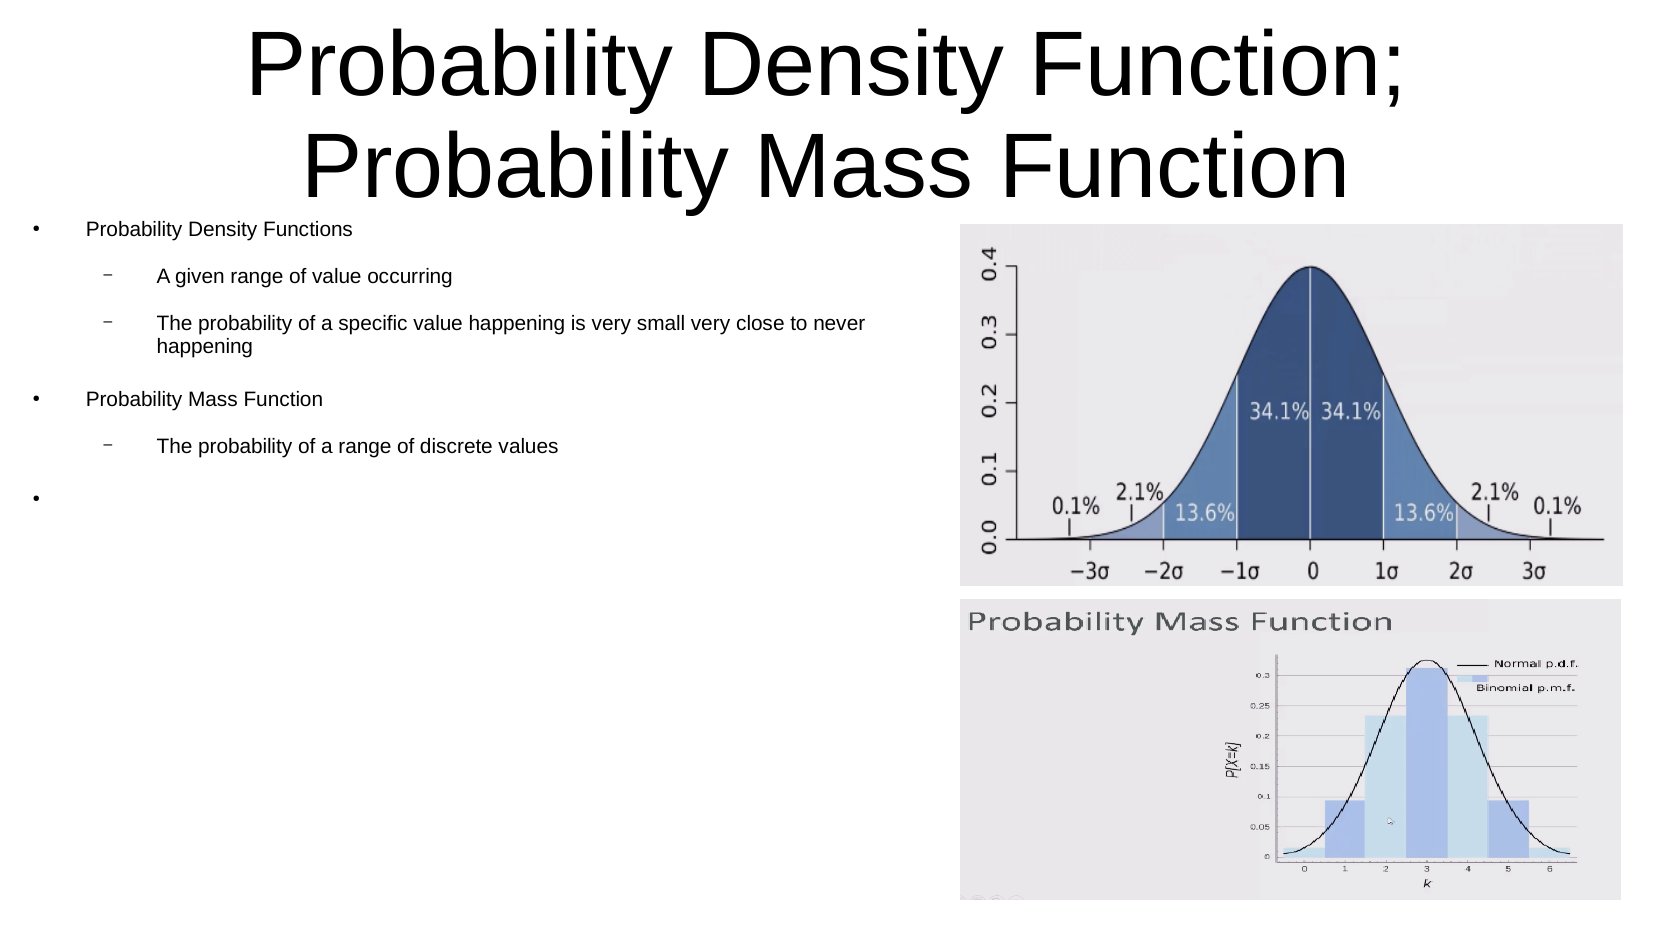

# Probability Density Function; Probability Mass Function
Probability Density Functions
A given range of value occurring
The probability of a specific value happening is very small very close to never
happening
Probability Mass Function
The probability of a range of discrete values